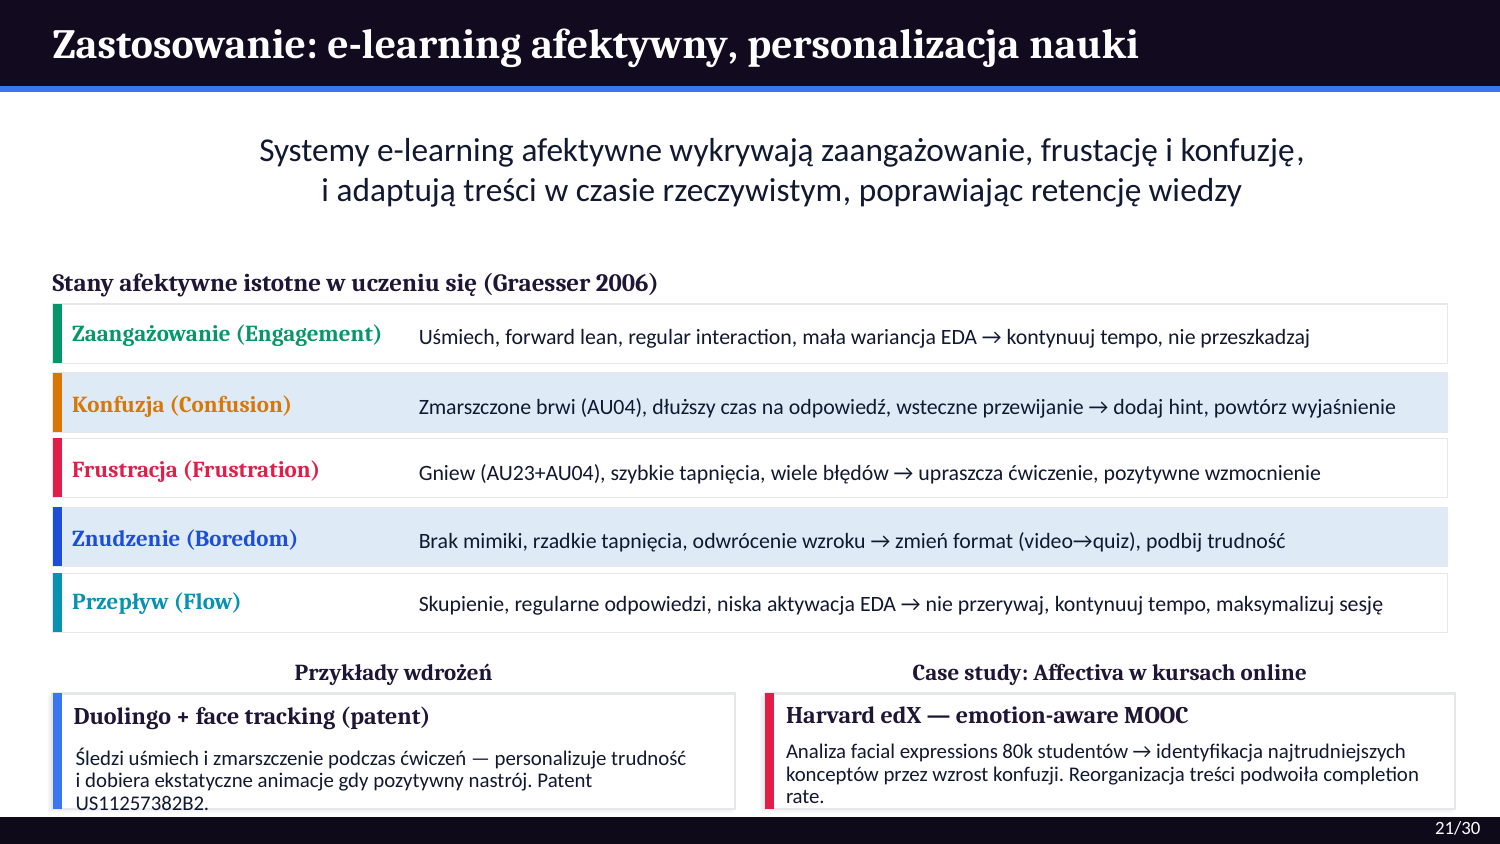

Zastosowanie: e-learning afektywny, personalizacja nauki
Systemy e-learning afektywne wykrywają zaangażowanie, frustację i konfuzję, i adaptują treści w czasie rzeczywistym, poprawiając retencję wiedzy
Stany afektywne istotne w uczeniu się (Graesser 2006)
Zaangażowanie (Engagement)
Uśmiech, forward lean, regular interaction, mała wariancja EDA → kontynuuj tempo, nie przeszkadzaj
Konfuzja (Confusion)
Zmarszczone brwi (AU04), dłuższy czas na odpowiedź, wsteczne przewijanie → dodaj hint, powtórz wyjaśnienie
Frustracja (Frustration)
Gniew (AU23+AU04), szybkie tapnięcia, wiele błędów → upraszcza ćwiczenie, pozytywne wzmocnienie
Znudzenie (Boredom)
Brak mimiki, rzadkie tapnięcia, odwrócenie wzroku → zmień format (video→quiz), podbij trudność
Przepływ (Flow)
Skupienie, regularne odpowiedzi, niska aktywacja EDA → nie przerywaj, kontynuuj tempo, maksymalizuj sesję
Przykłady wdrożeń
Case study: Affectiva w kursach online
Harvard edX — emotion-aware MOOC
Duolingo + face tracking (patent)
Analiza facial expressions 80k studentów → identyfikacja najtrudniejszych konceptów przez wzrost konfuzji. Reorganizacja treści podwoiła completion rate.
Śledzi uśmiech i zmarszczenie podczas ćwiczeń — personalizuje trudność
i dobiera ekstatyczne animacje gdy pozytywny nastrój. Patent US11257382B2.